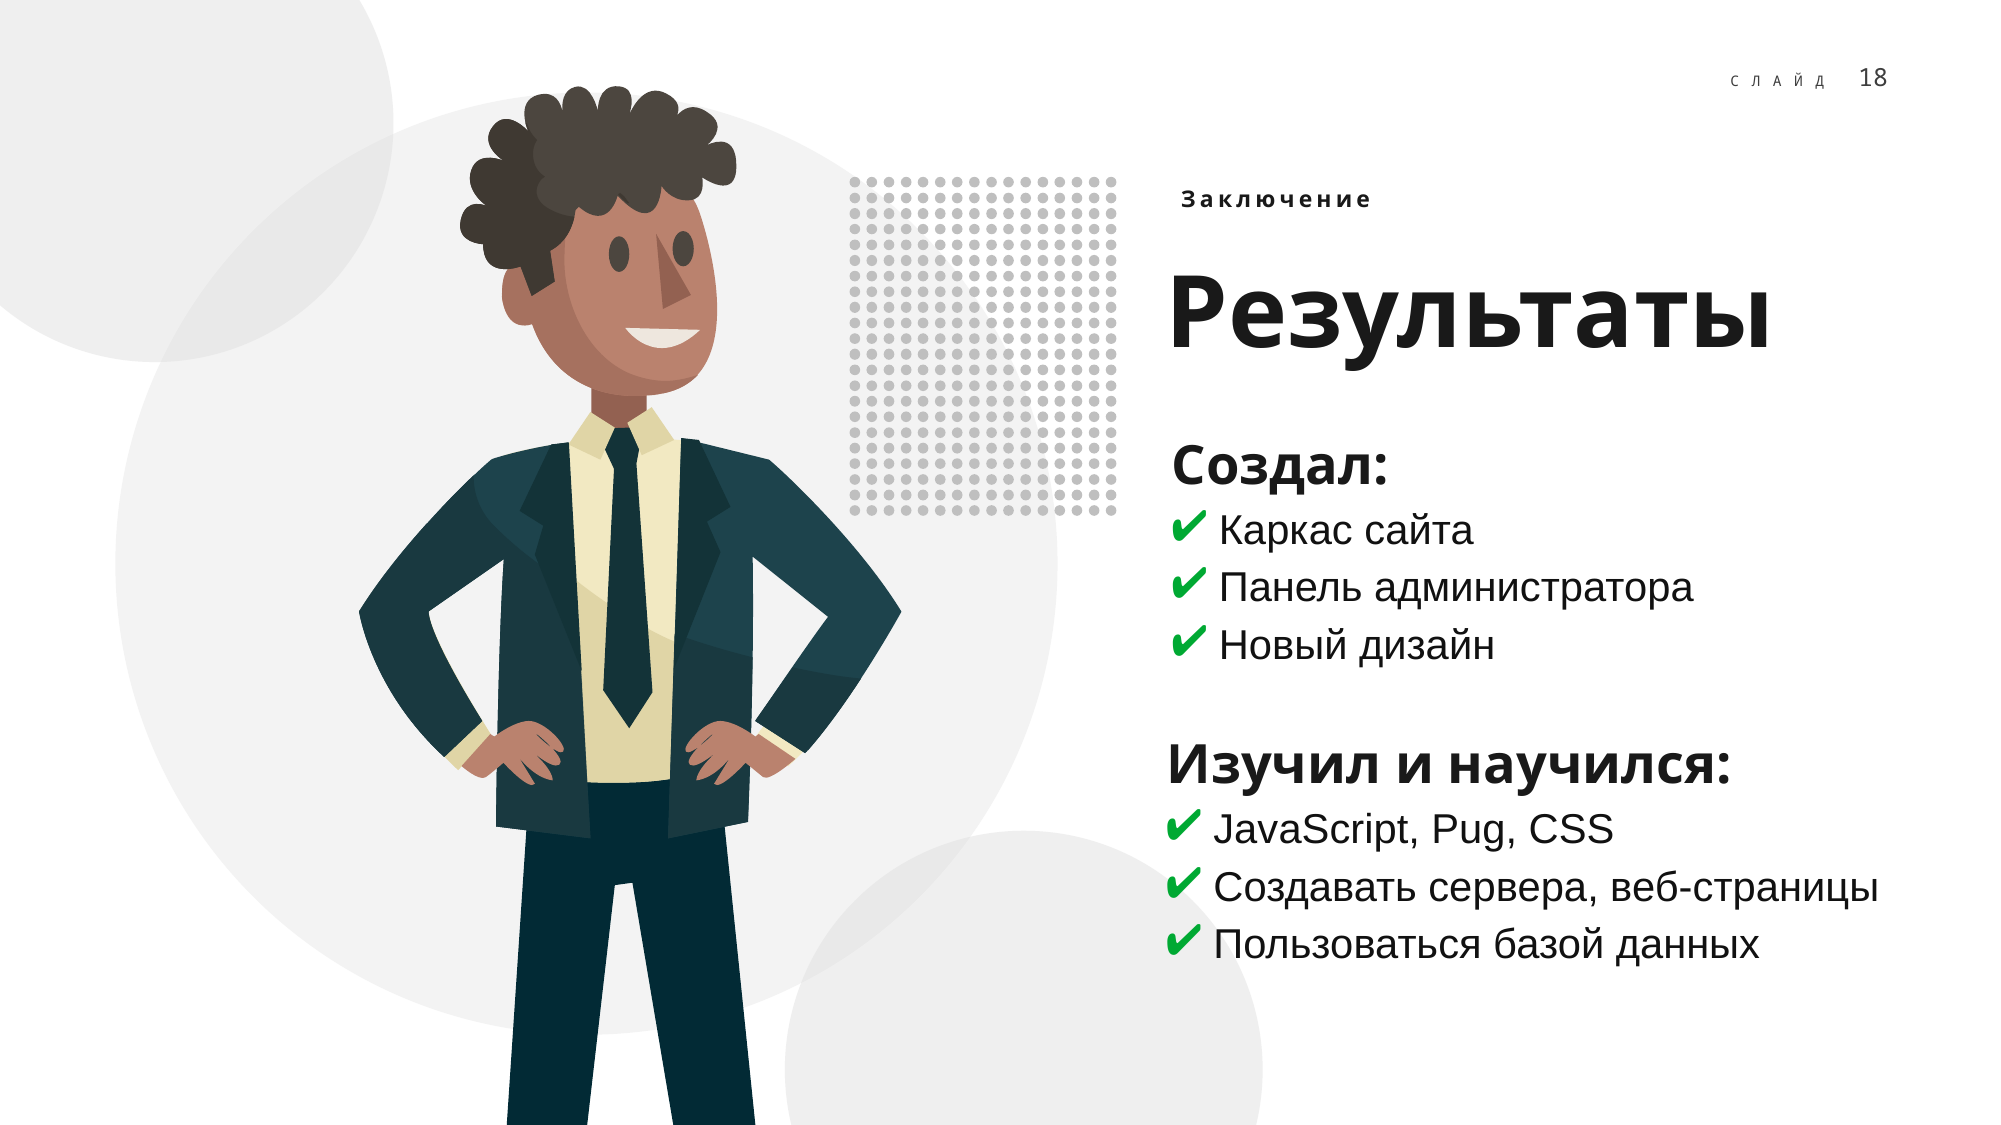

Заключение
Результаты
Создал:
 Каркас сайта
 Панель администратора
 Новый дизайн
Изучил и научился:
 JavaScript, Pug, CSS
 Создавать сервера, веб-страницы
 Пользоваться базой данных